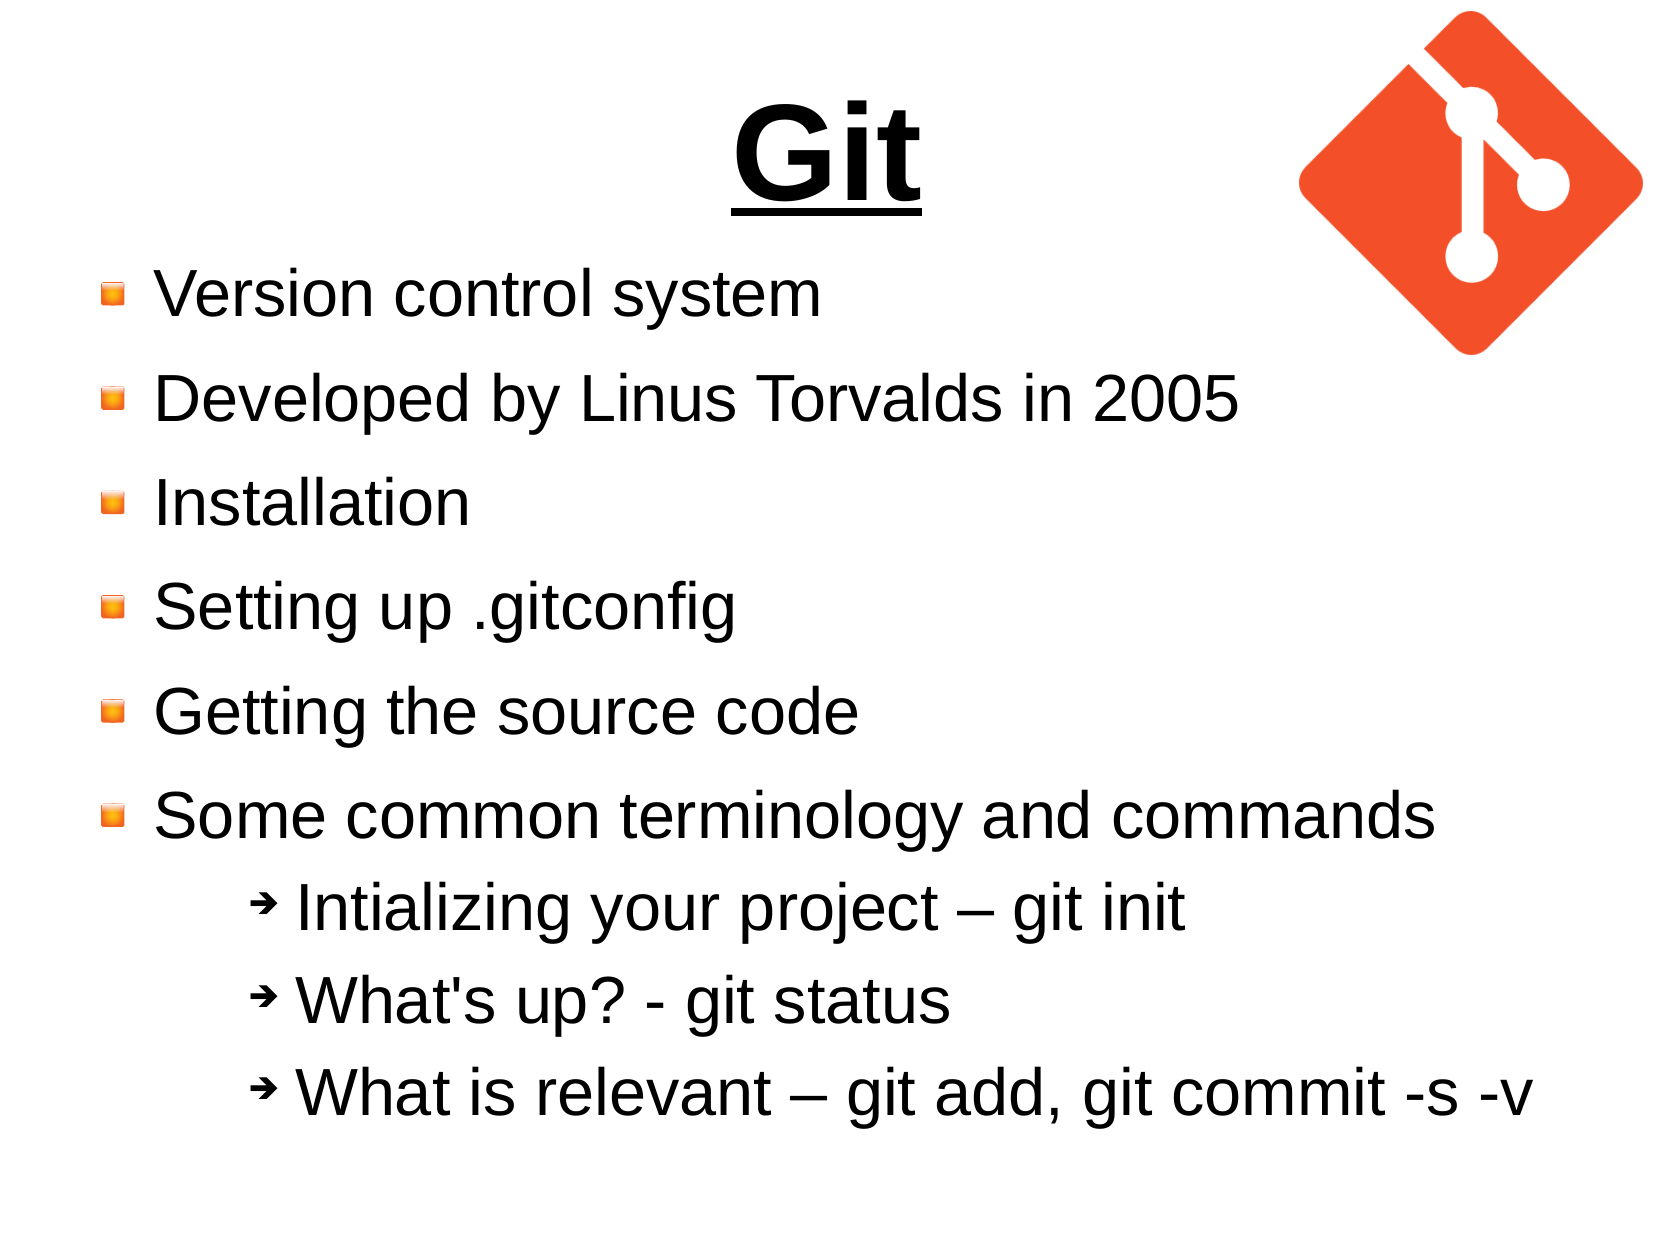

# Git
Version control system
Developed by Linus Torvalds in 2005
Installation
Setting up .gitconfig
Getting the source code
Some common terminology and commands
Intializing your project – git init
What's up? - git status
What is relevant – git add, git commit -s -v